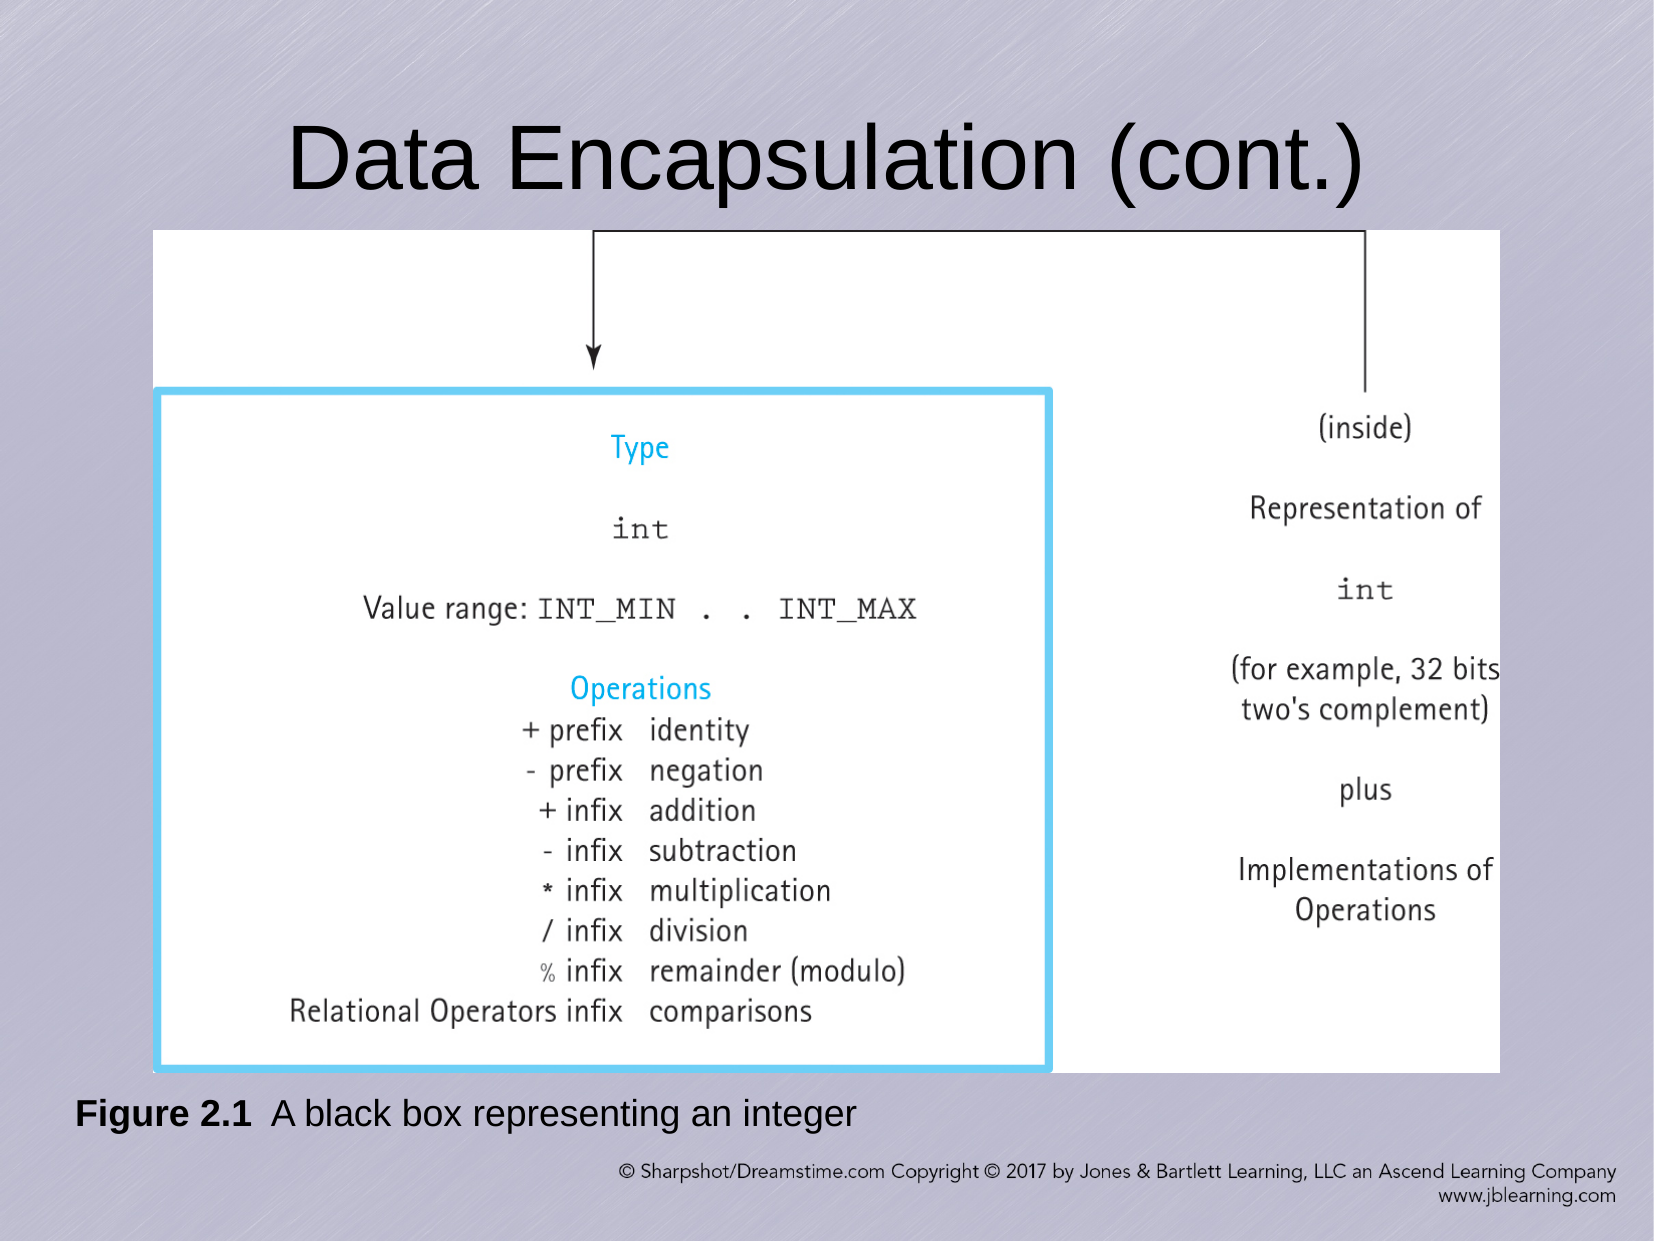

Data Encapsulation (cont.)
	Figure 2.1 A black box representing an integer